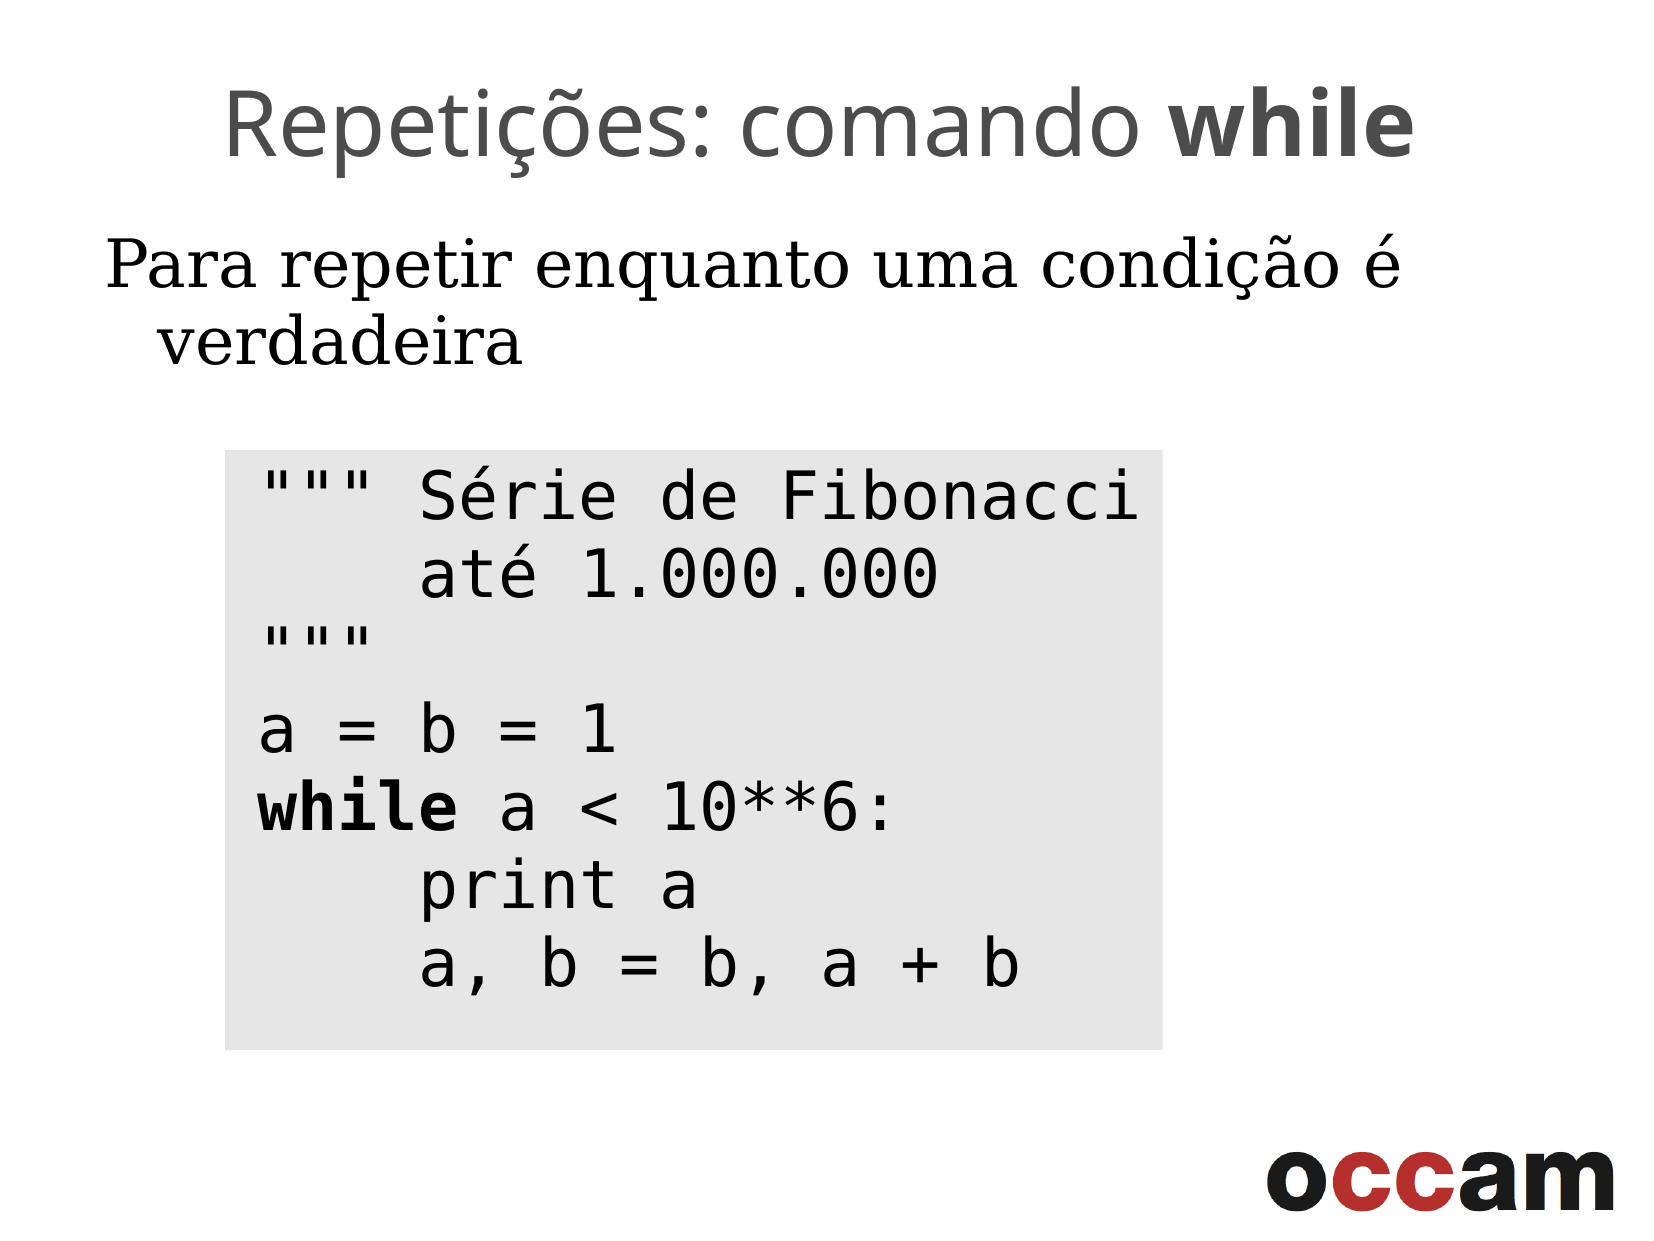

# Repetições: comando while
Para repetir enquanto uma condição é verdadeira
""" Série de Fibonacci
 até 1.000.000
"""
a = b = 1
while a < 10**6:
 print a
 a, b = b, a + b